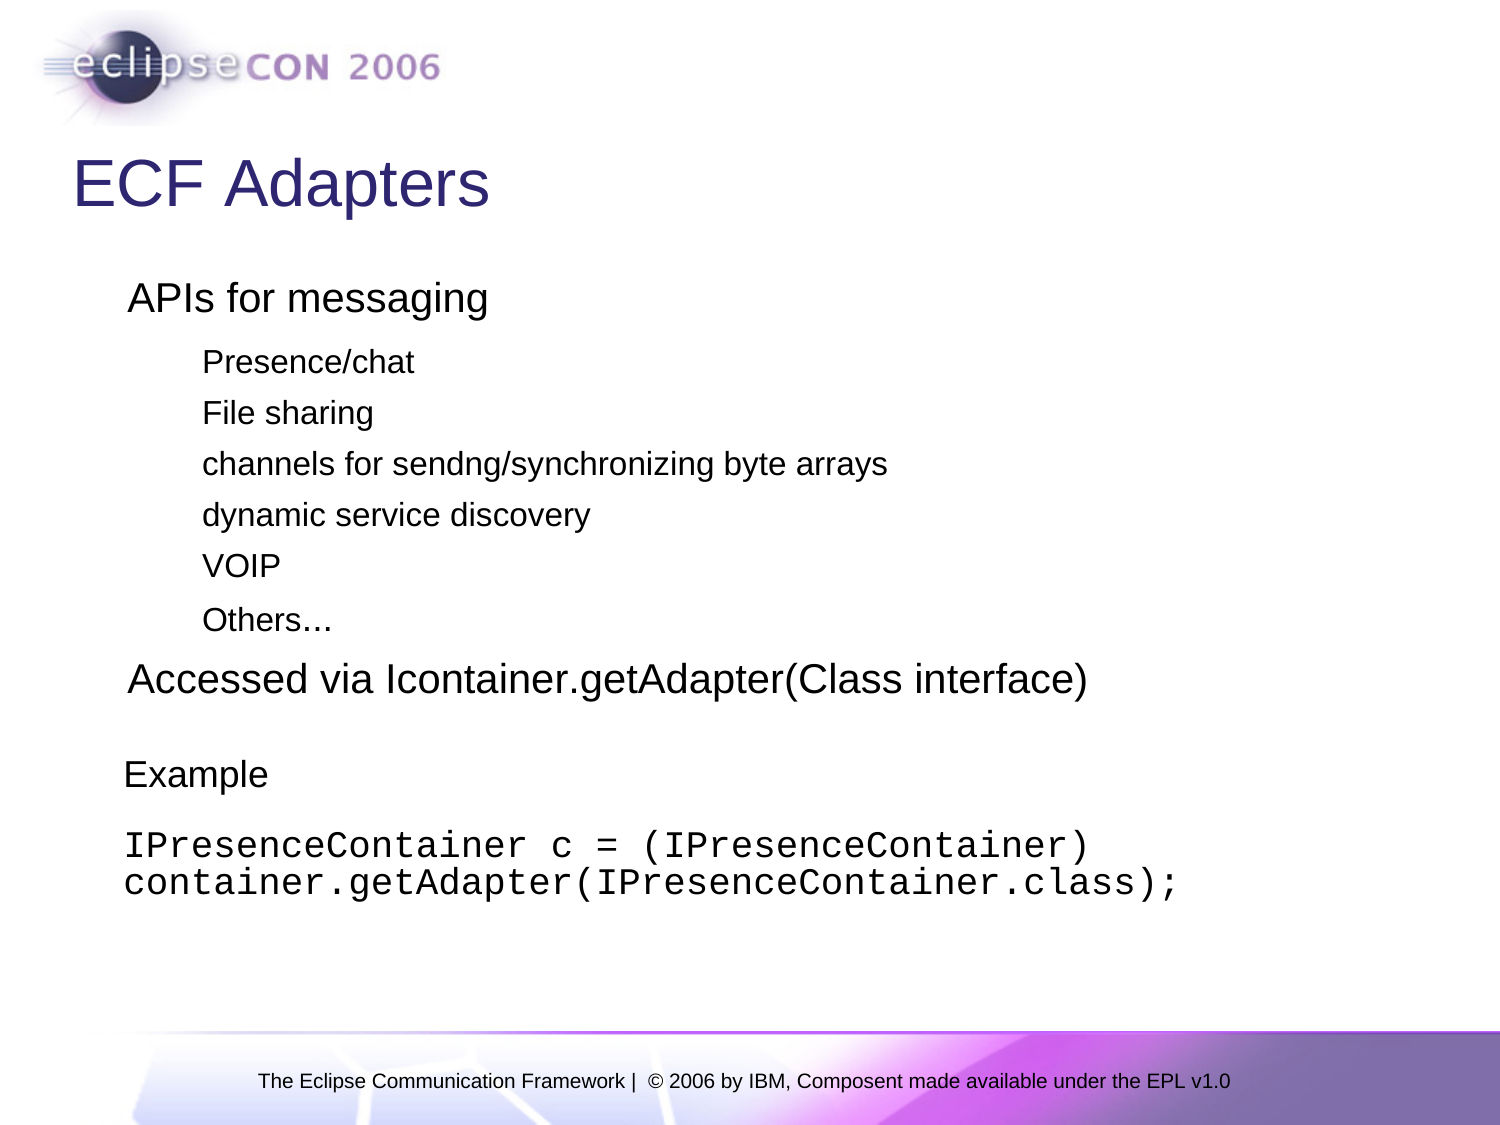

# ECF Adapters
APIs for messaging
Presence/chat
File sharing
channels for sendng/synchronizing byte arrays
dynamic service discovery
VOIP
Others...
Accessed via Icontainer.getAdapter(Class interface)
Example
IPresenceContainer c = (IPresenceContainer) container.getAdapter(IPresenceContainer.class);